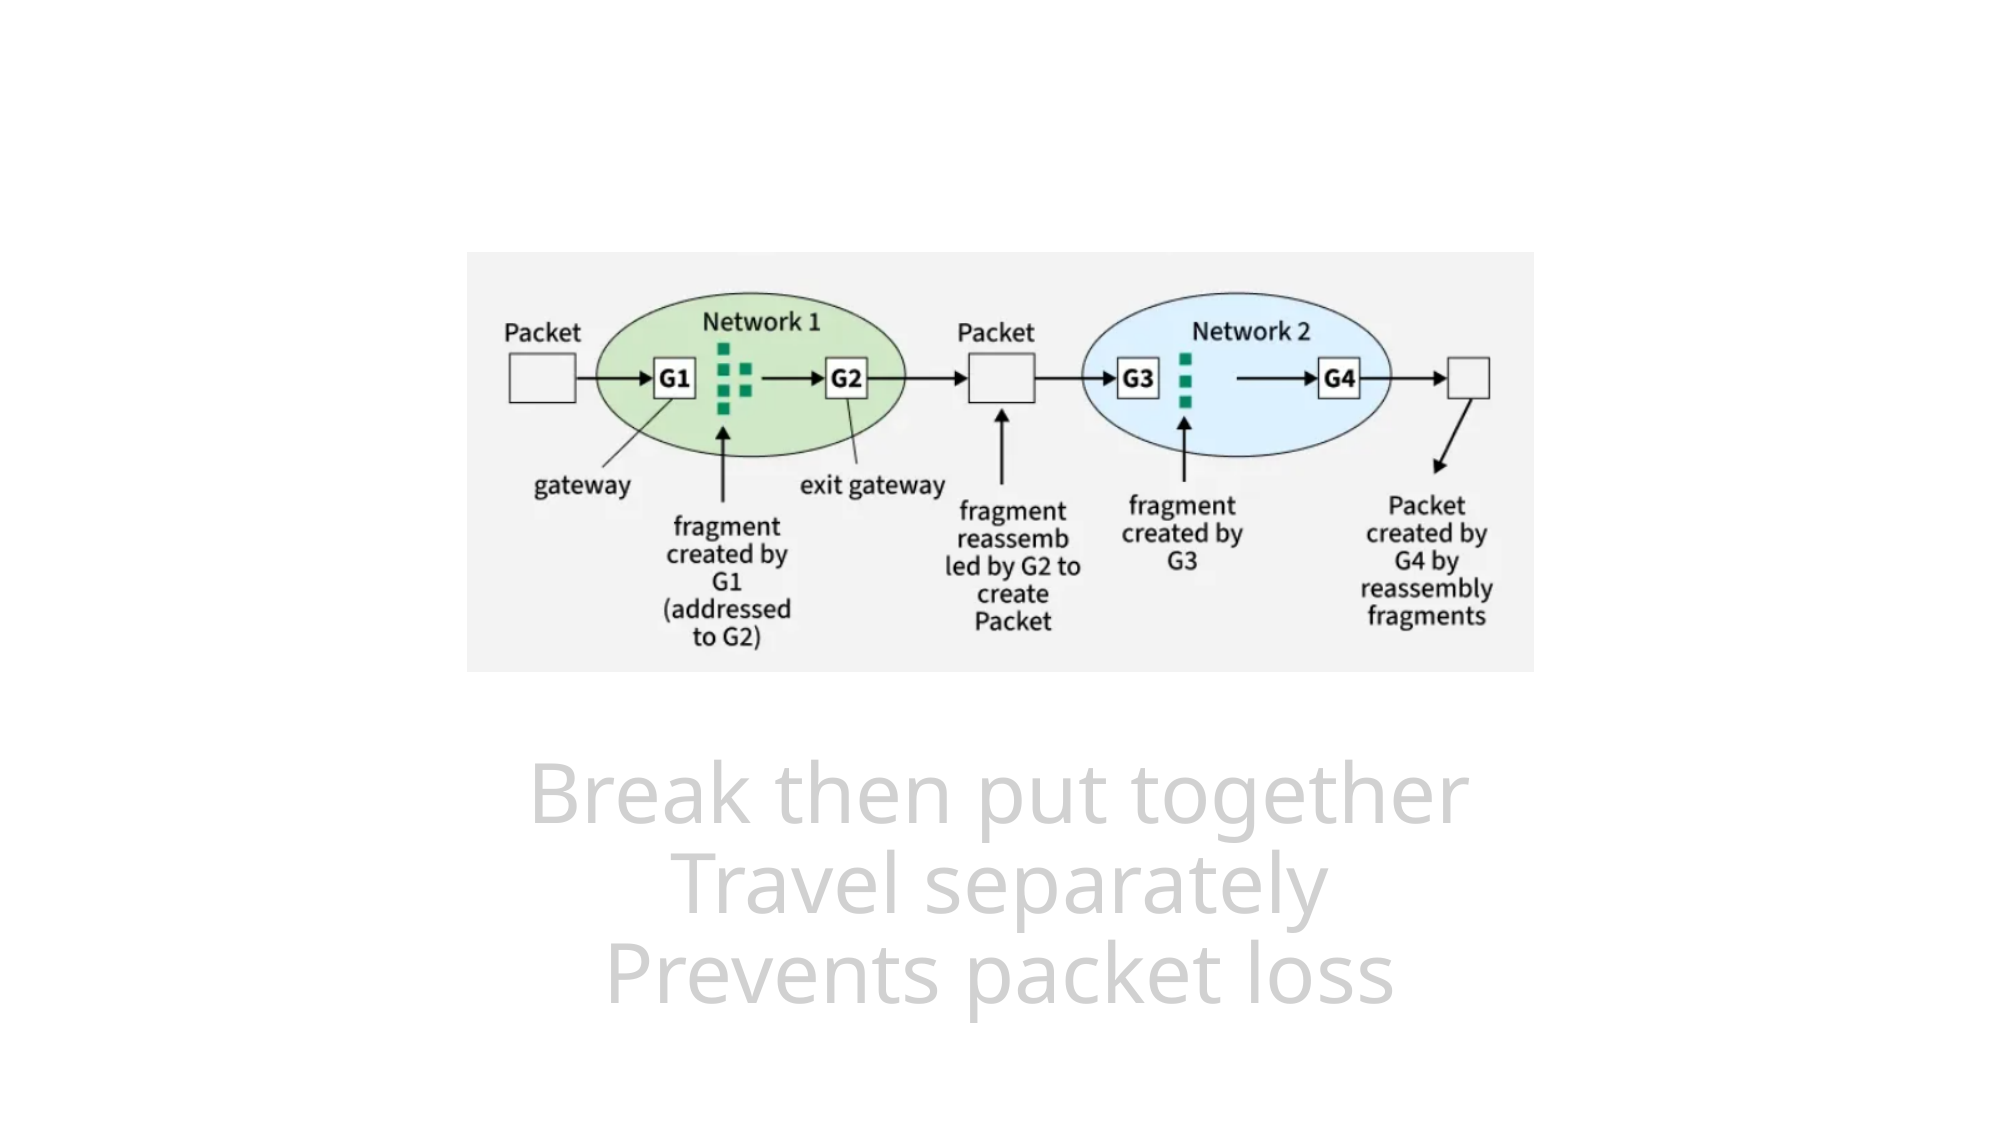

Fragmentation And Reassembly Of Packets
Break then put together
Travel separately
Prevents packet loss